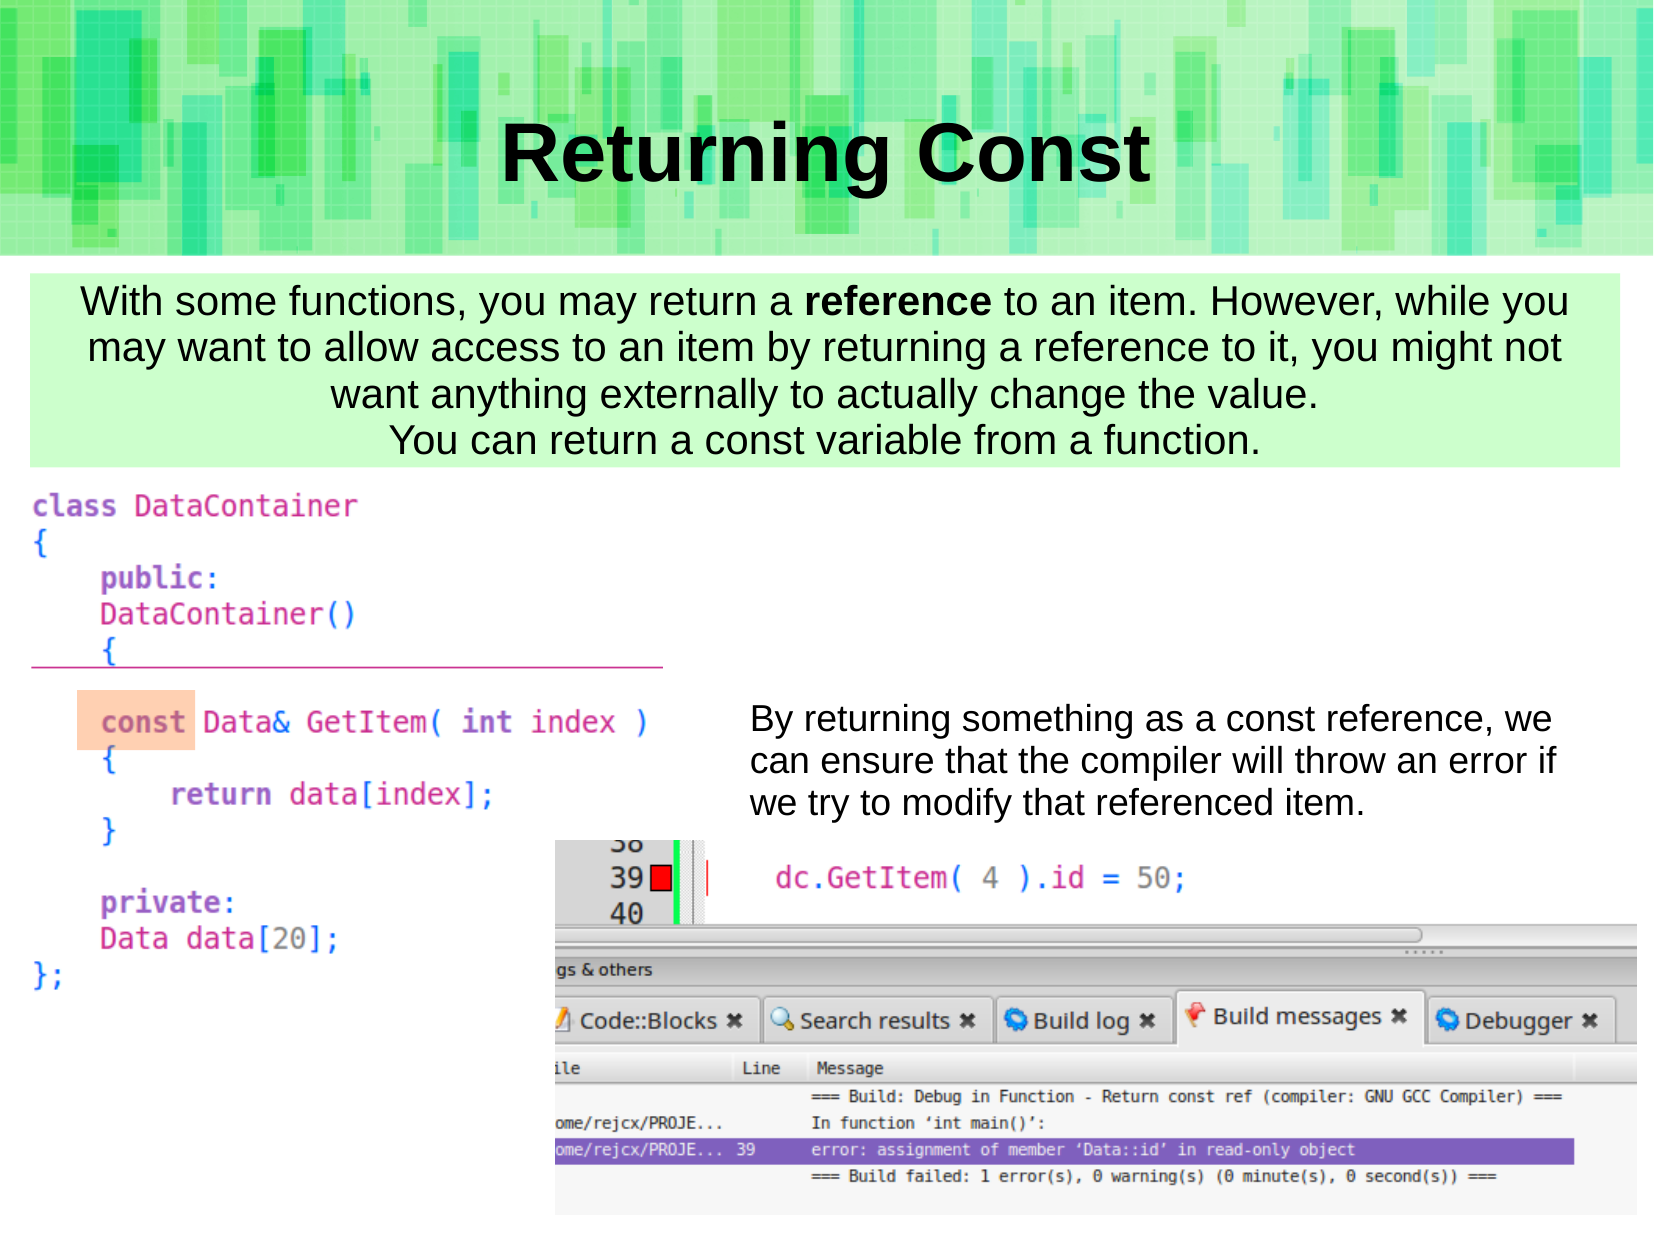

# Returning Const
With some functions, you may return a reference to an item. However, while you may want to allow access to an item by returning a reference to it, you might not want anything externally to actually change the value.
You can return a const variable from a function.
By returning something as a const reference, we can ensure that the compiler will throw an error if we try to modify that referenced item.